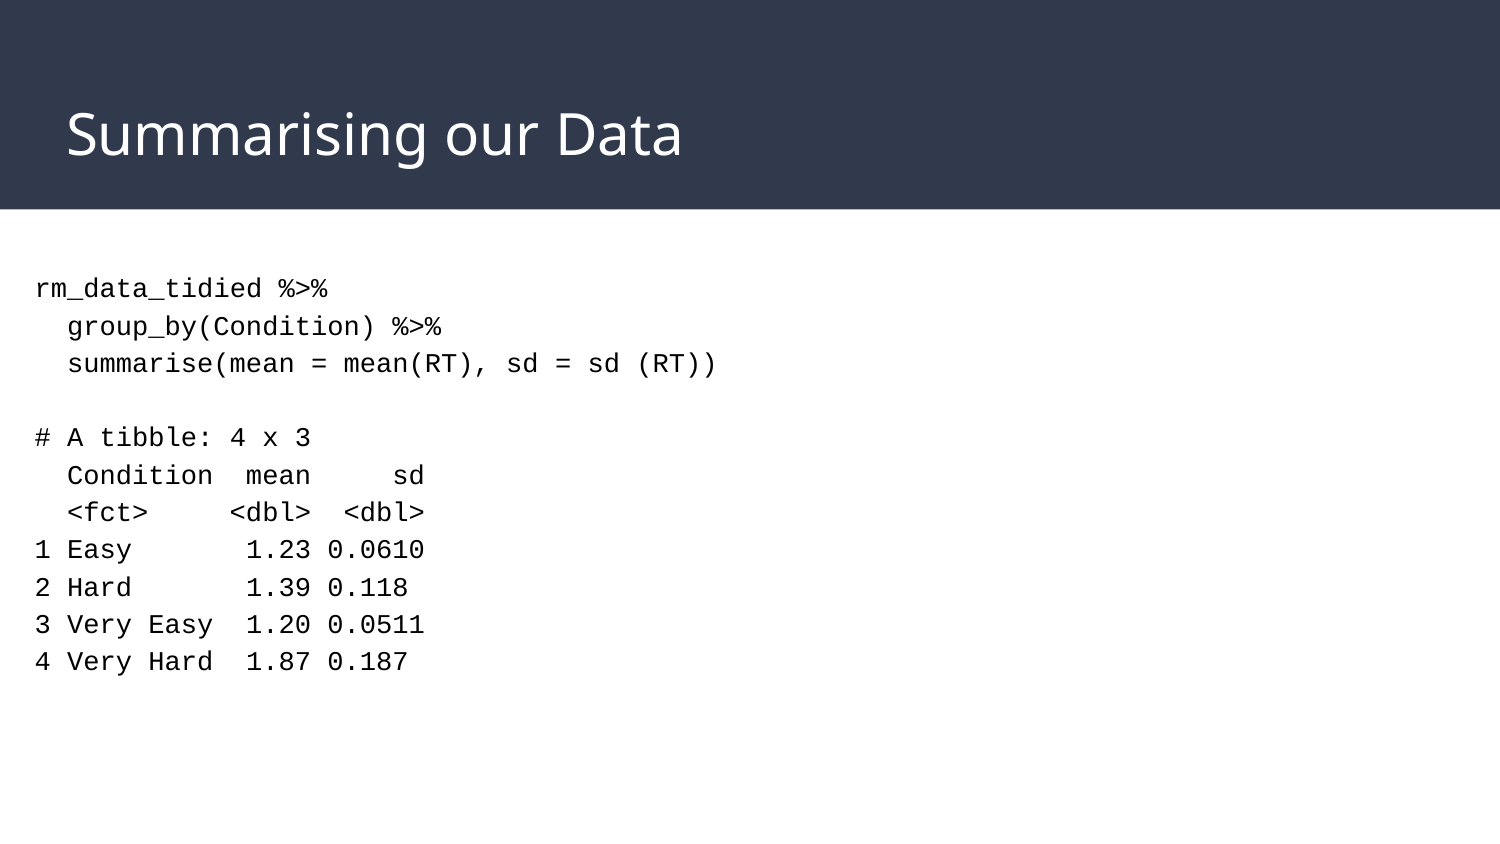

# Summarising our Data
rm_data_tidied %>%
 group_by(Condition) %>%
 summarise(mean = mean(RT), sd = sd (RT))
# A tibble: 4 x 3
 Condition mean sd
 <fct> <dbl> <dbl>
1 Easy 1.23 0.0610
2 Hard 1.39 0.118
3 Very Easy 1.20 0.0511
4 Very Hard 1.87 0.187